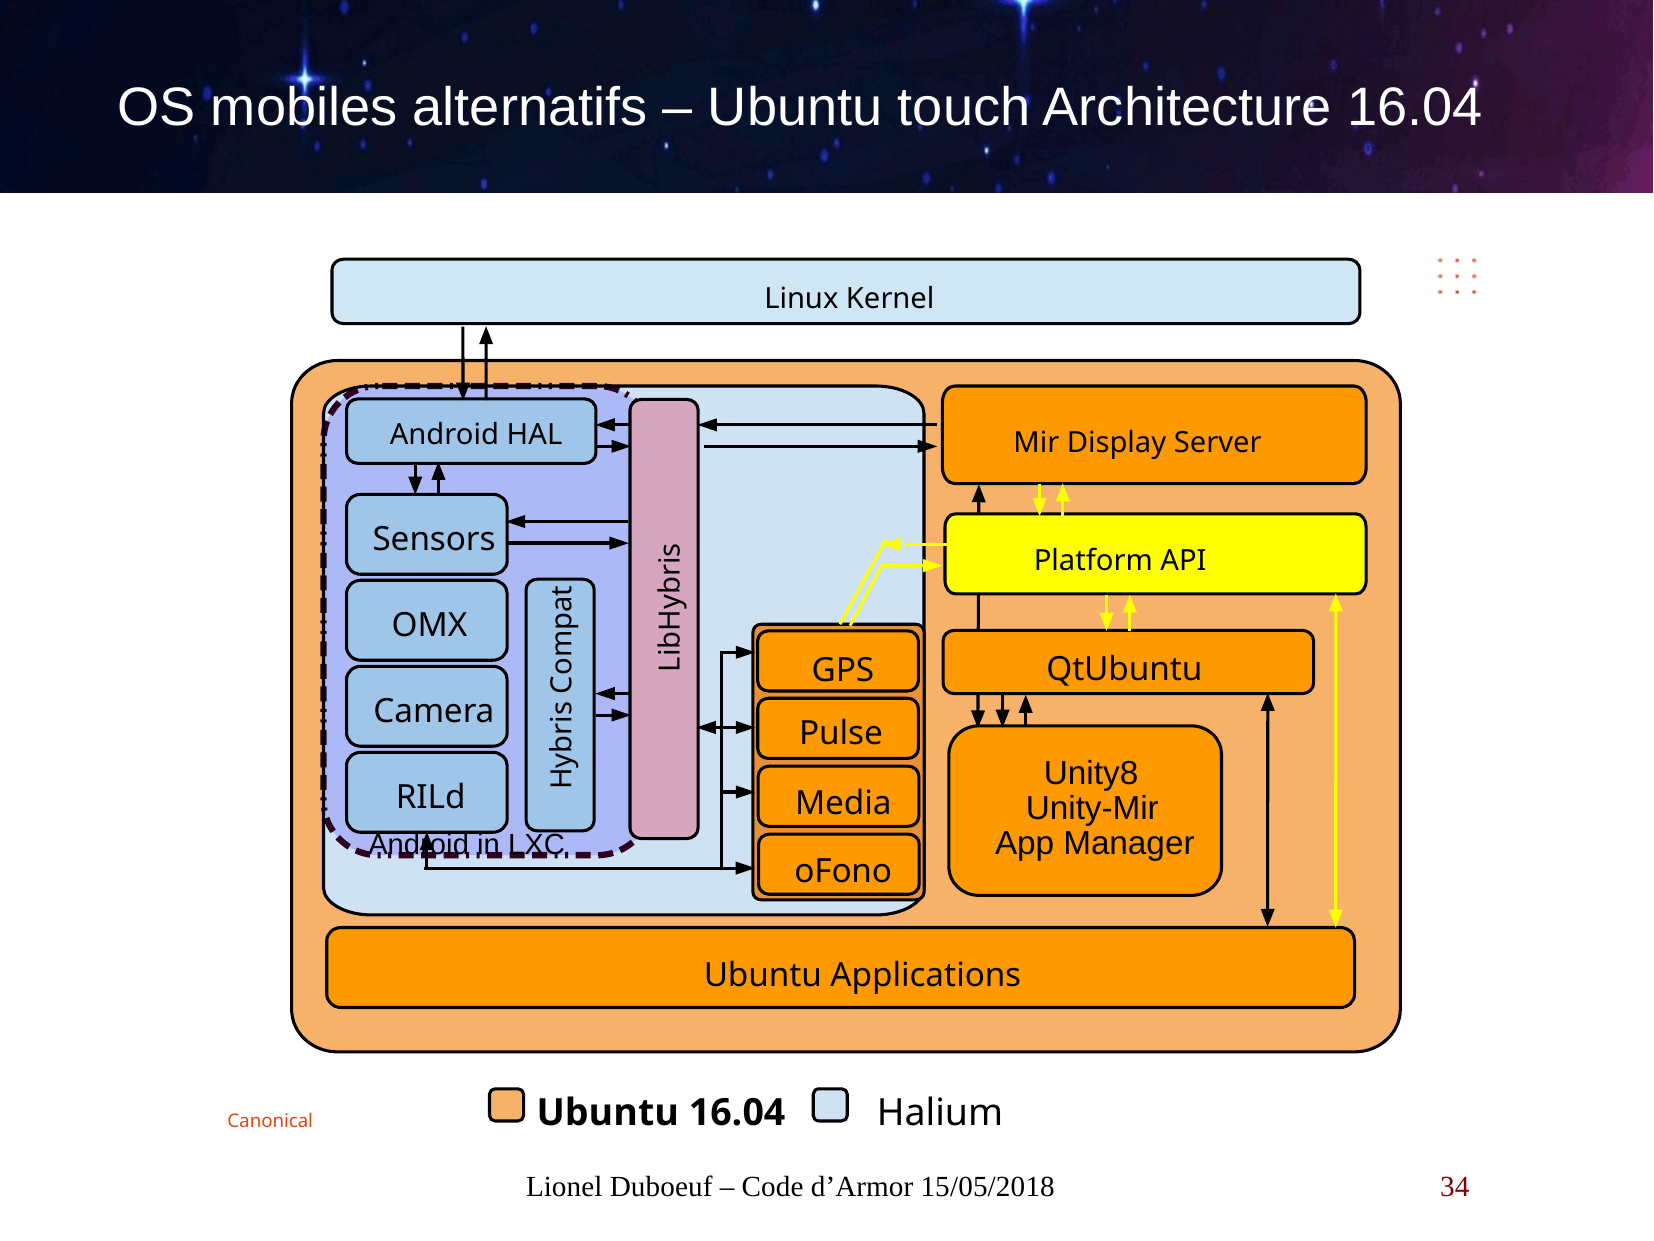

# OS mobiles alternatifs – Ubuntu touch Architecture 16.04
Linux Kernel
Android HAL
Mir Display Server
Sensors
Platform API
LibHybris
OMX
QtUbuntu
GPS
Hybris Compat
Camera
Pulse
Unity8
RILd
Media
Unity-Mir
Android in LXC
App Manager
oFono
Ubuntu Applications
Ubuntu 16.04
Halium
Canonical
34